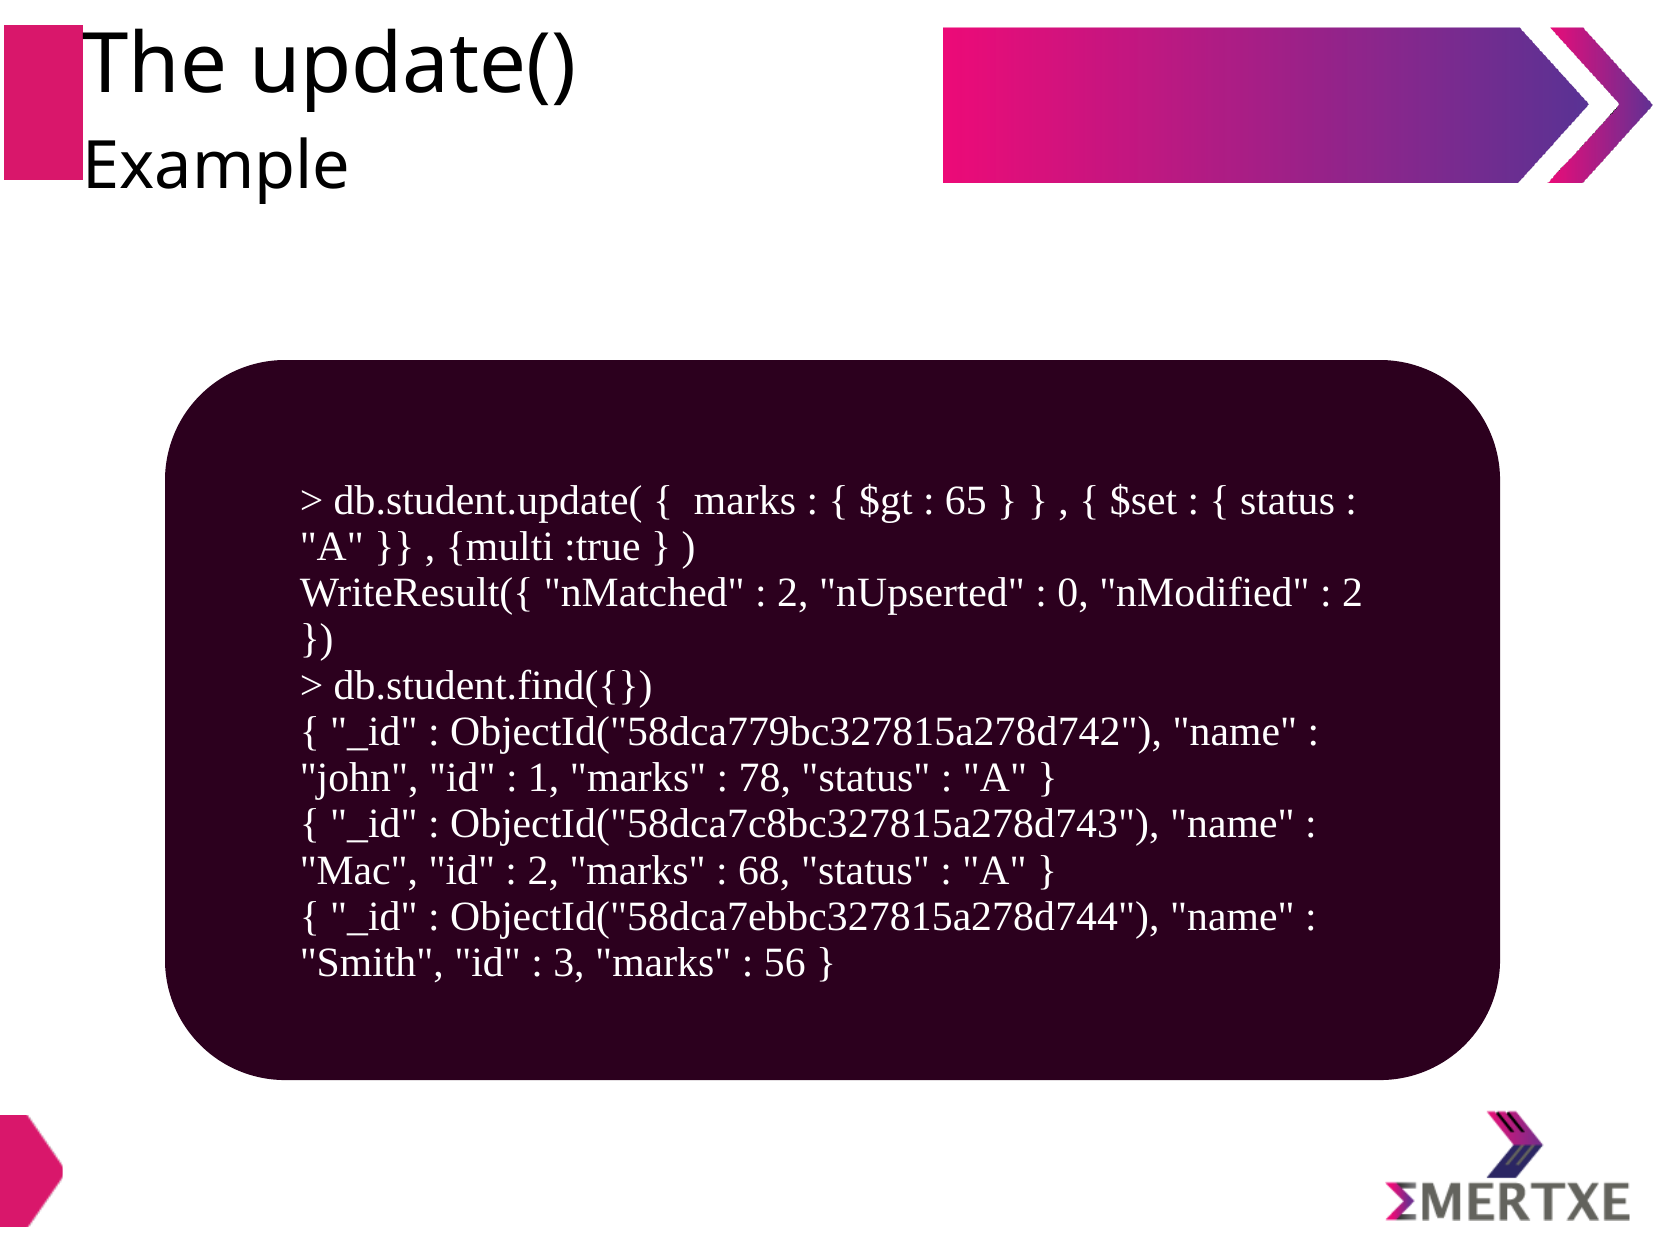

# The update() Example
> db.student.update( { marks : { $gt : 65 } } , { $set : { status : "A" }} , {multi :true } )
WriteResult({ "nMatched" : 2, "nUpserted" : 0, "nModified" : 2 })
> db.student.find({})
{ "_id" : ObjectId("58dca779bc327815a278d742"), "name" : "john", "id" : 1, "marks" : 78, "status" : "A" }
{ "_id" : ObjectId("58dca7c8bc327815a278d743"), "name" : "Mac", "id" : 2, "marks" : 68, "status" : "A" }
{ "_id" : ObjectId("58dca7ebbc327815a278d744"), "name" : "Smith", "id" : 3, "marks" : 56 }